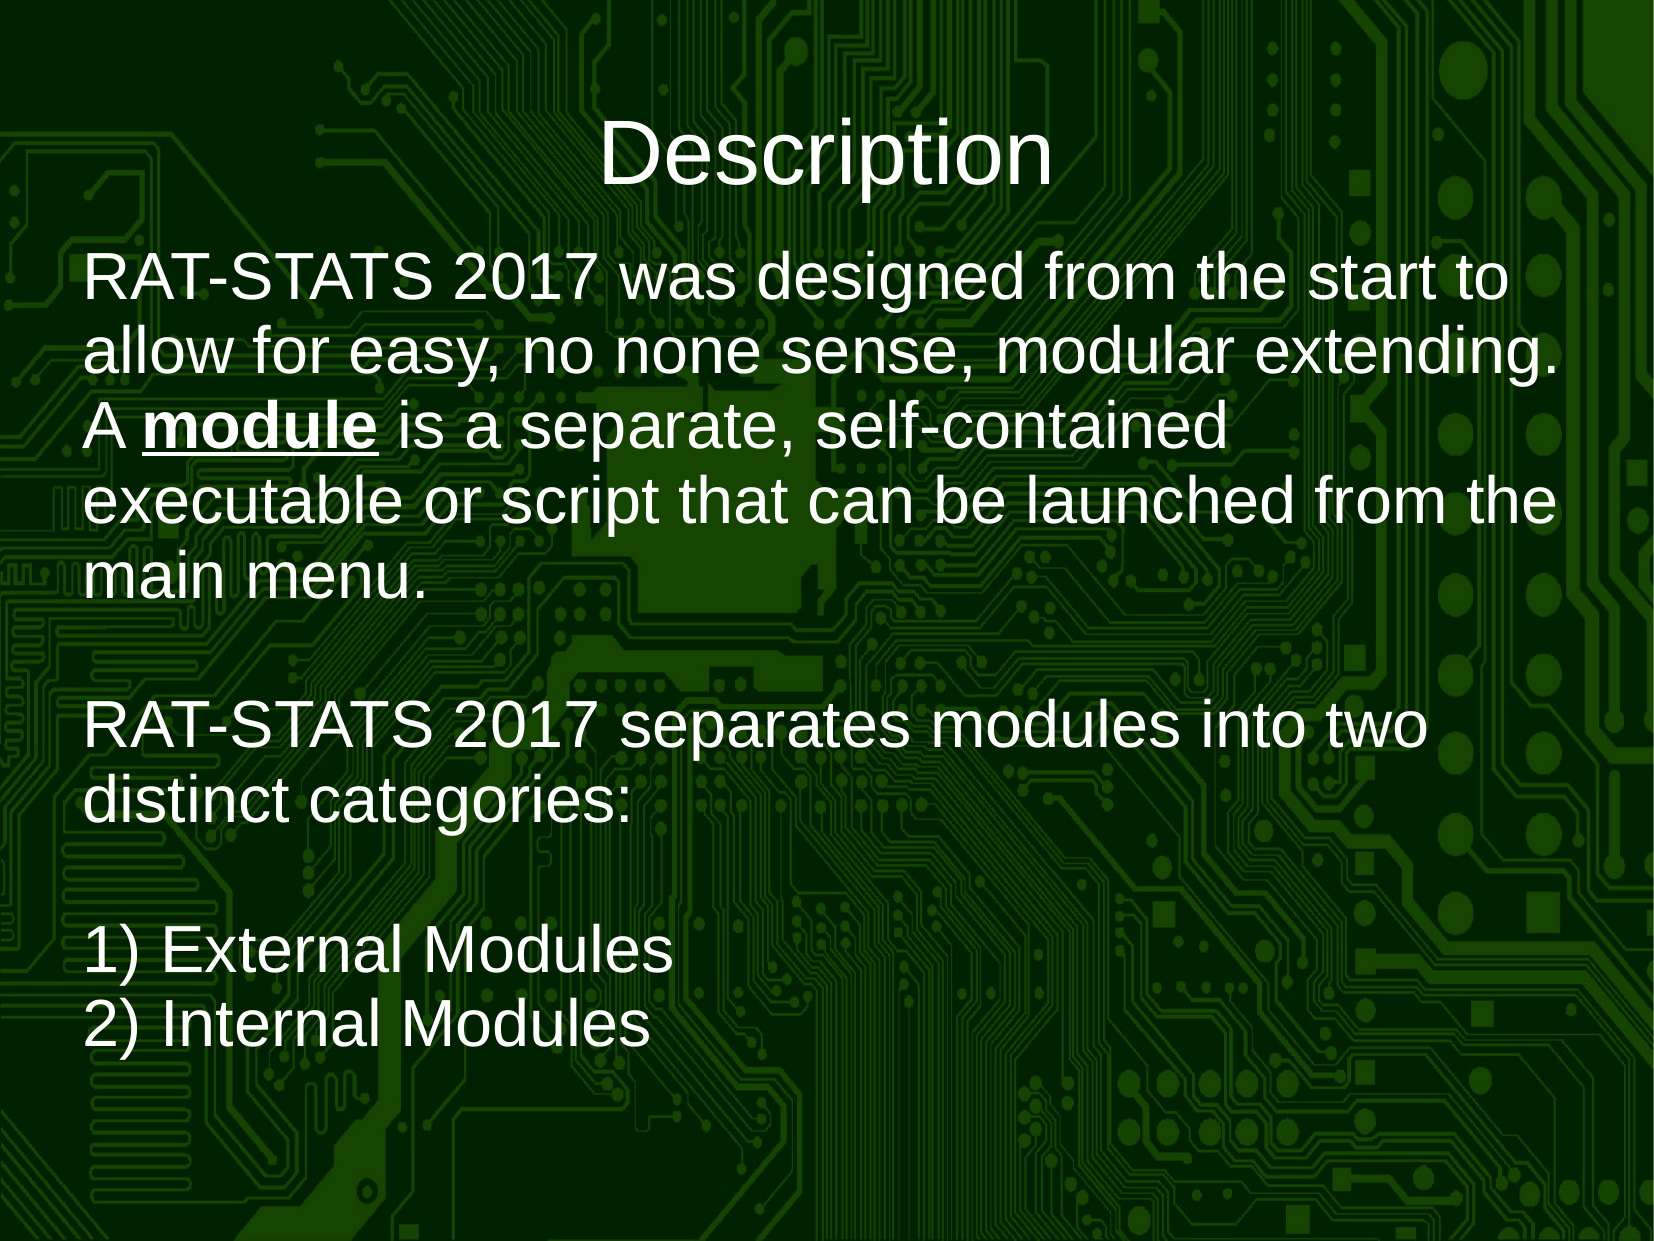

# Description
RAT-STATS 2017 was designed from the start to allow for easy, no none sense, modular extending.
A module is a separate, self-contained executable or script that can be launched from the main menu.
RAT-STATS 2017 separates modules into two distinct categories:
1) External Modules
2) Internal Modules